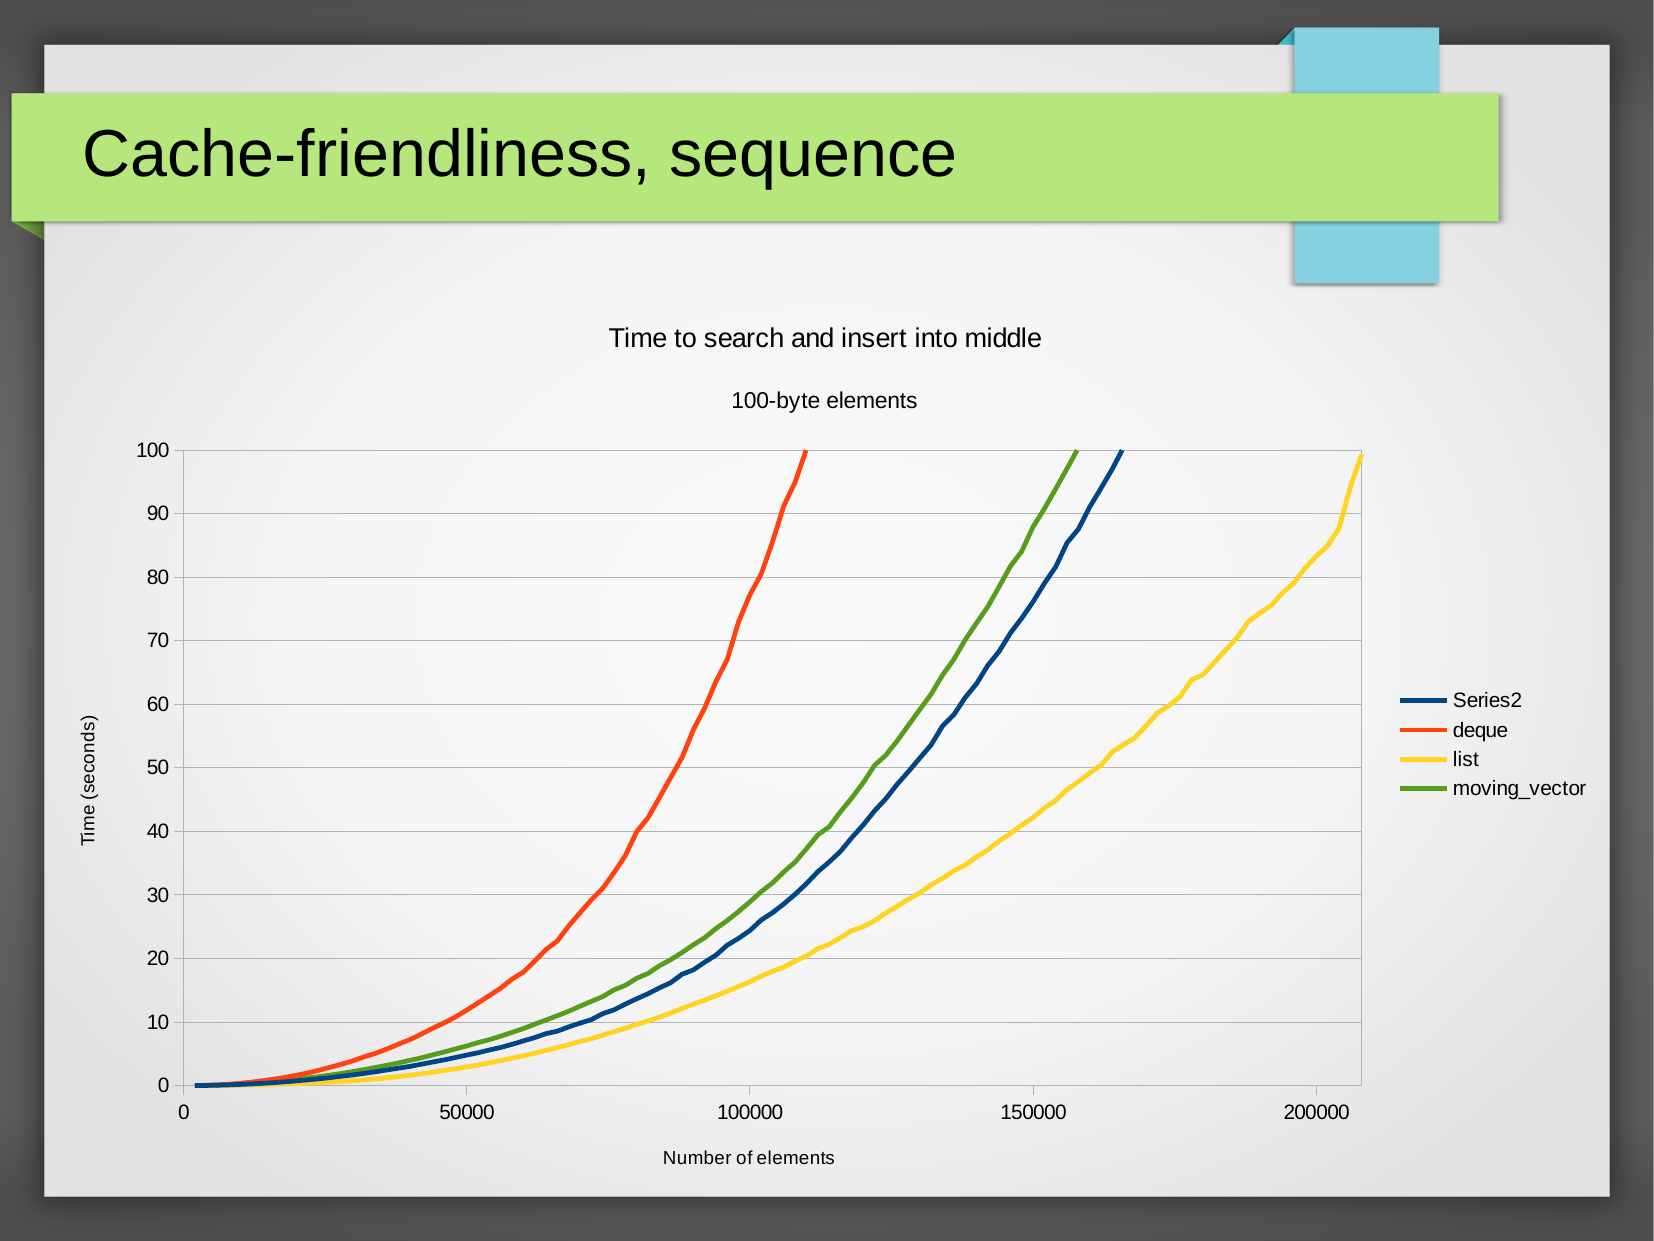

# Cache-friendliness, sequence
### Chart: Time to search and insert into middle
100-byte elements
| Category | | deque | list | moving_vector |
|---|---|---|---|---|